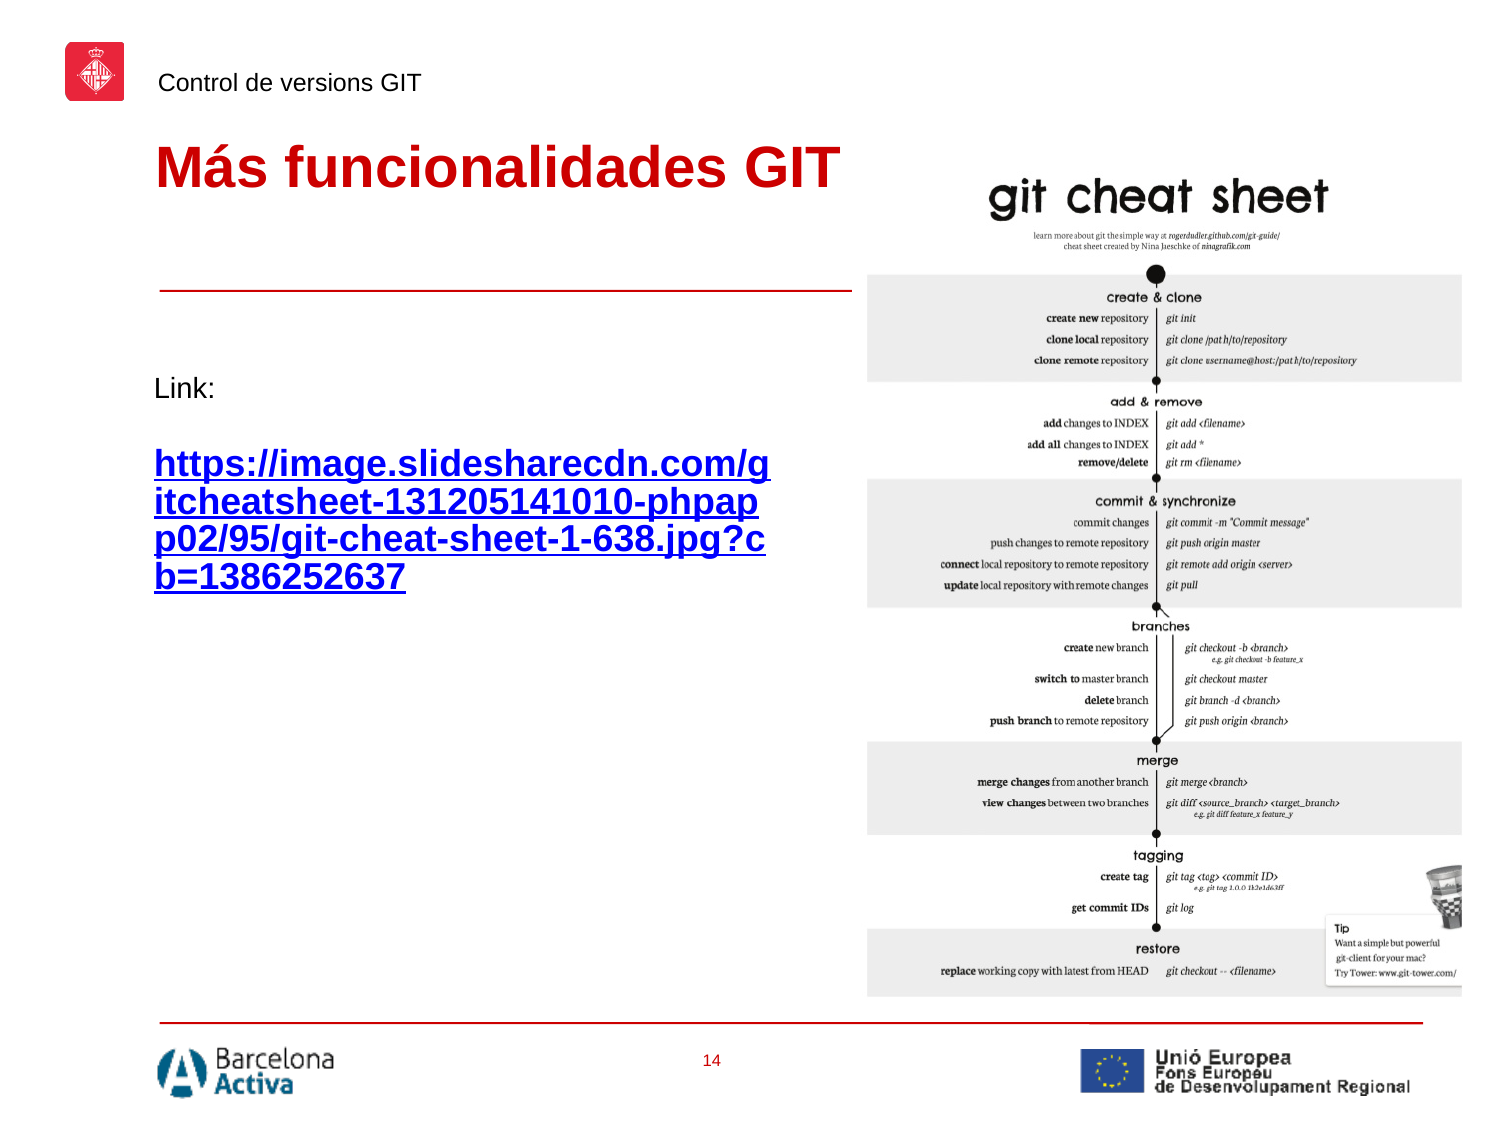

Control de versions GIT
Más funcionalidades GIT
Link:
https://image.slidesharecdn.com/gitcheatsheet-131205141010-phpapp02/95/git-cheat-sheet-1-638.jpg?cb=1386252637